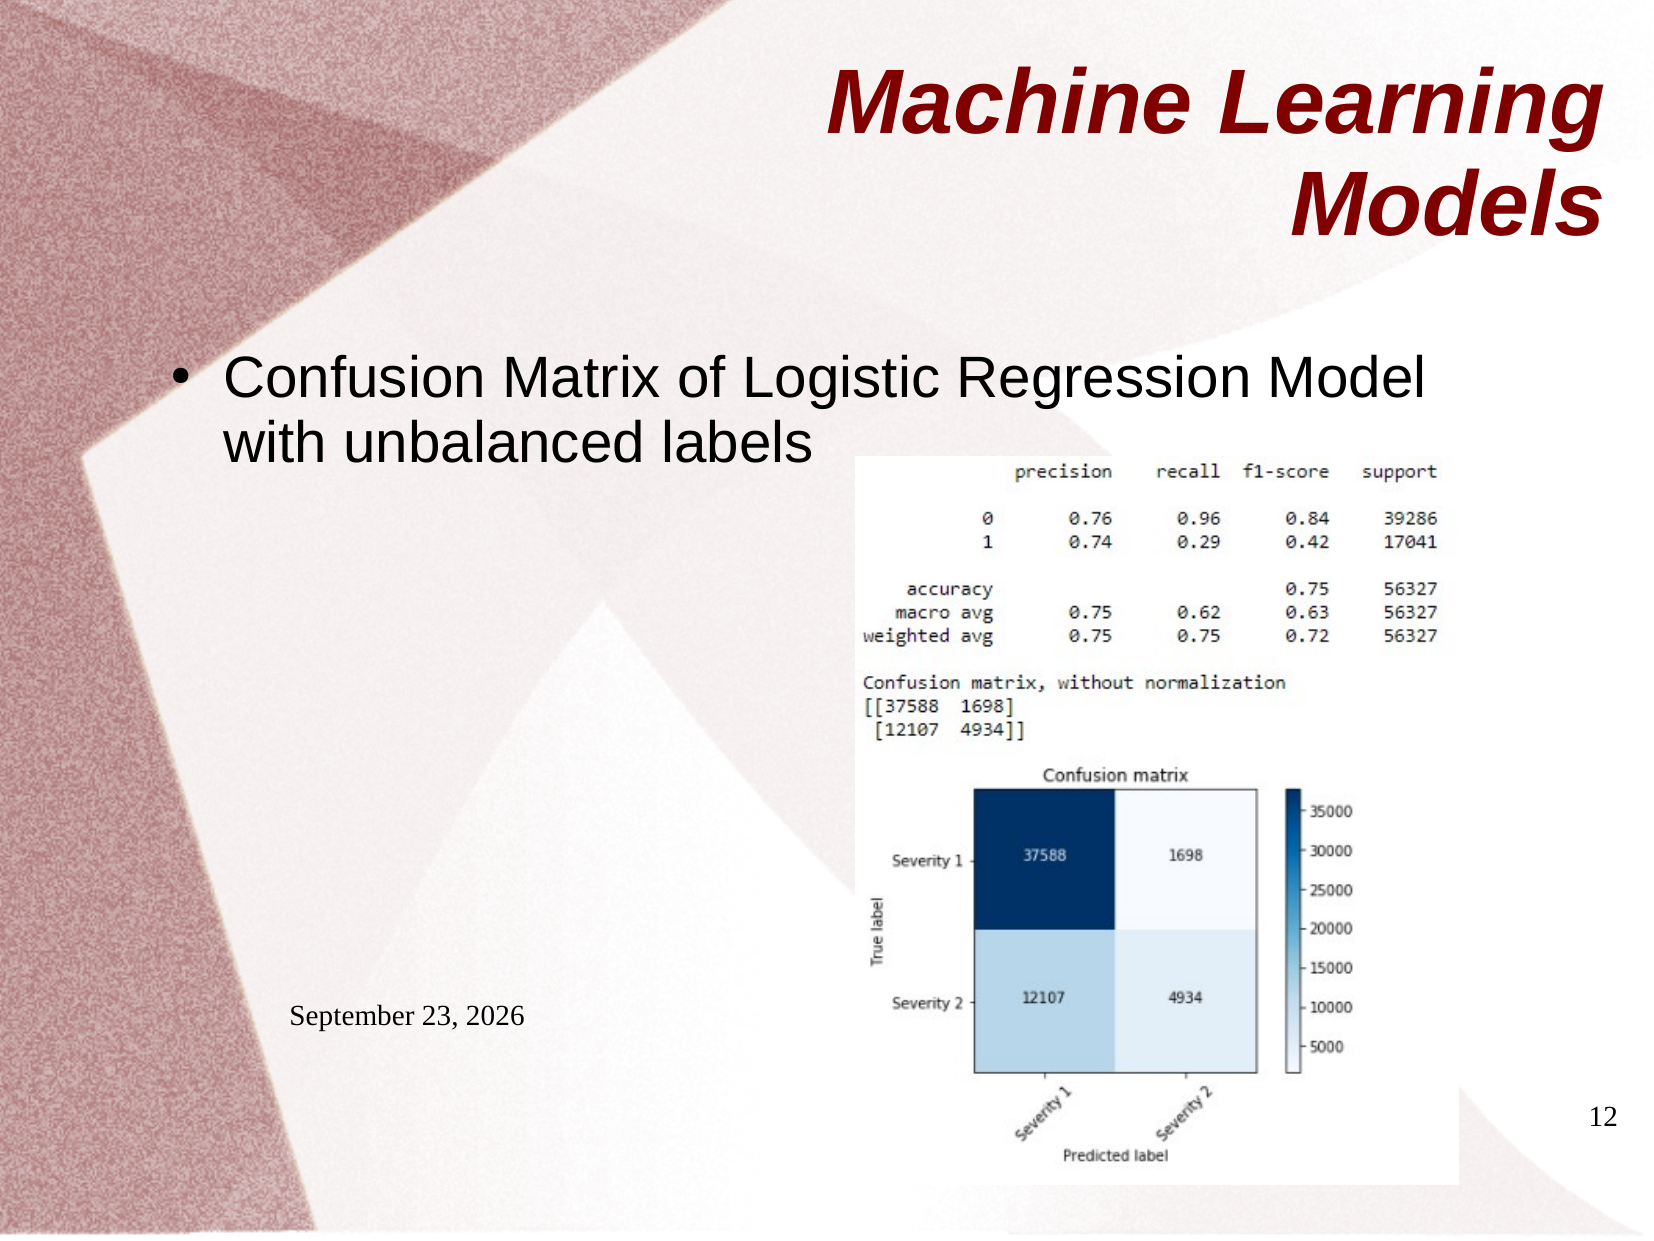

# Machine Learning Models
Confusion Matrix of Logistic Regression Model with unbalanced labels
12